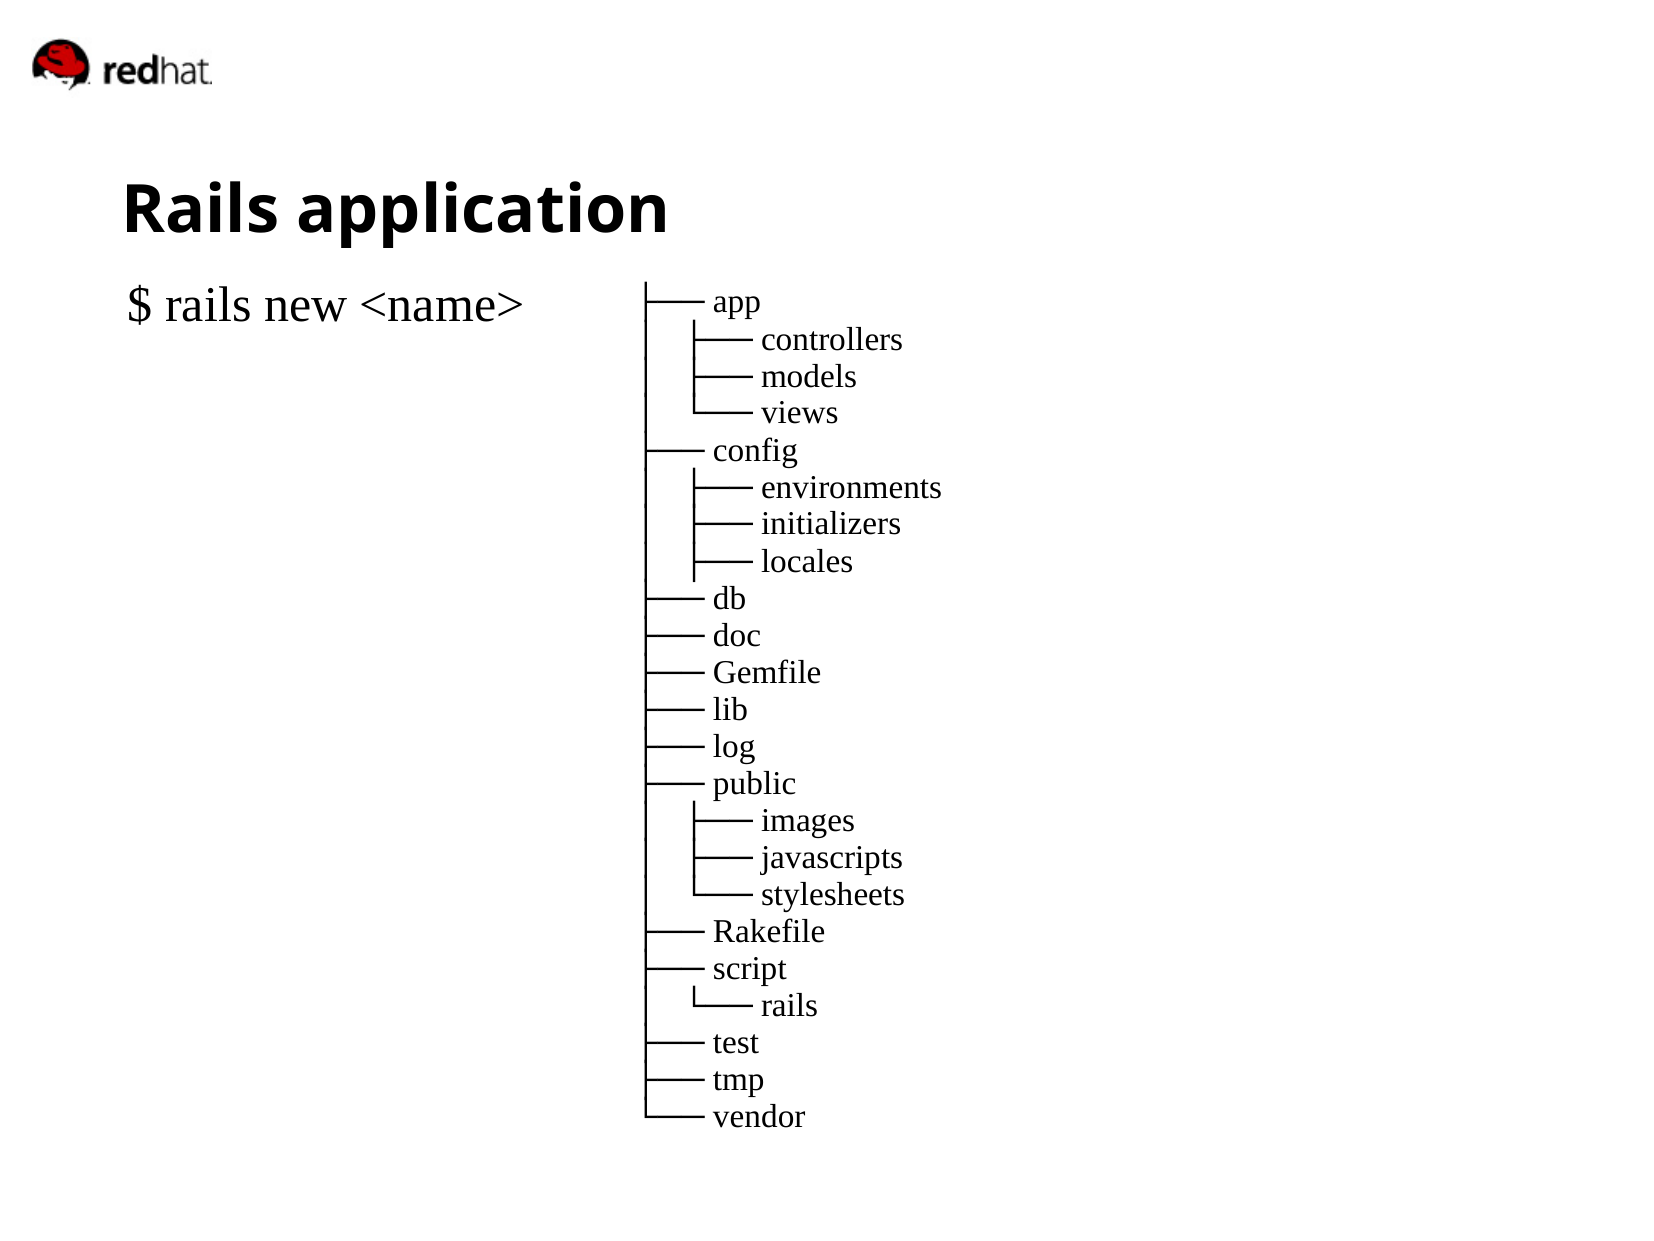

# Rails application
$ rails new <name>
├── app
│   ├── controllers
│   ├── models
│   └── views
├── config
│   ├── environments
│   ├── initializers
│   ├── locales
├── db
├── doc
├── Gemfile
├── lib
├── log
├── public
│   ├── images
│   ├── javascripts
│   └── stylesheets
├── Rakefile
├── script
│   └── rails
├── test
├── tmp
└── vendor